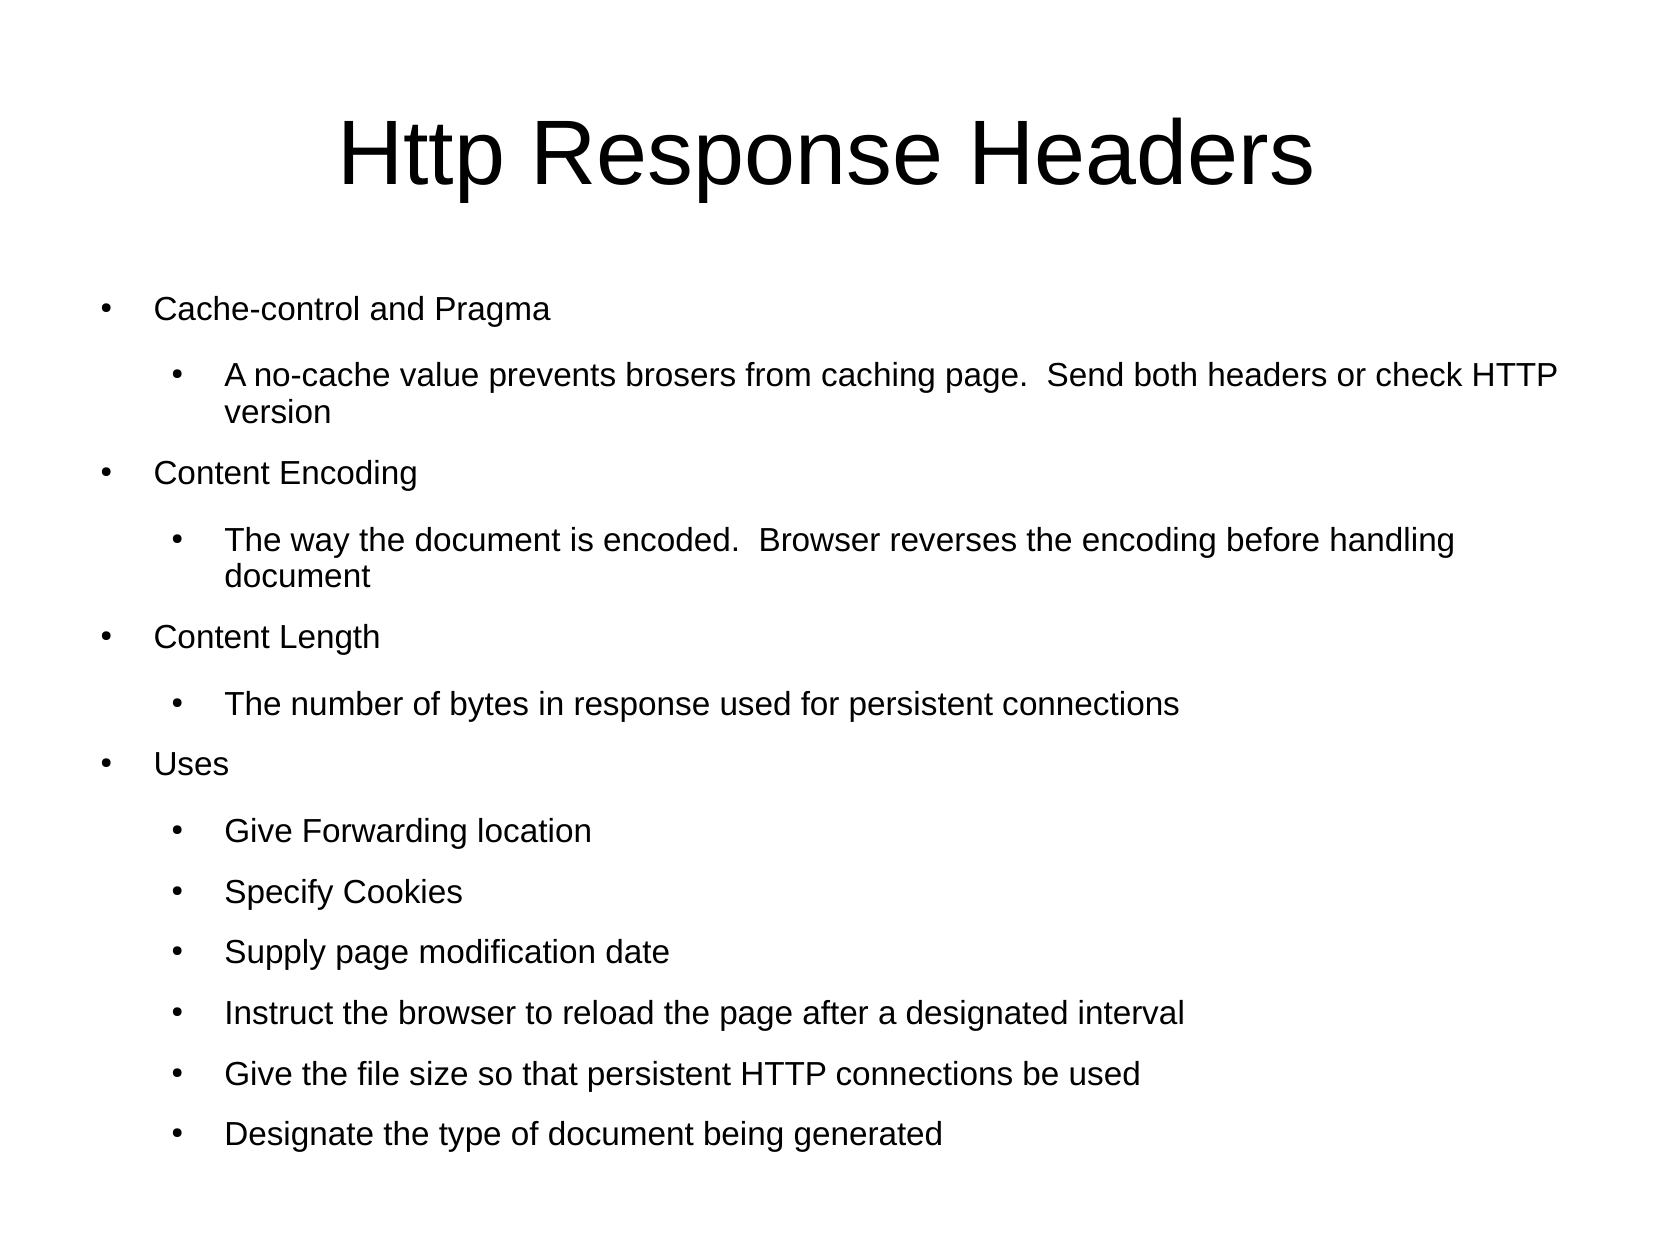

# Http Response Headers
Cache-control and Pragma
A no-cache value prevents brosers from caching page. Send both headers or check HTTP version
Content Encoding
The way the document is encoded. Browser reverses the encoding before handling document
Content Length
The number of bytes in response used for persistent connections
Uses
Give Forwarding location
Specify Cookies
Supply page modification date
Instruct the browser to reload the page after a designated interval
Give the file size so that persistent HTTP connections be used
Designate the type of document being generated